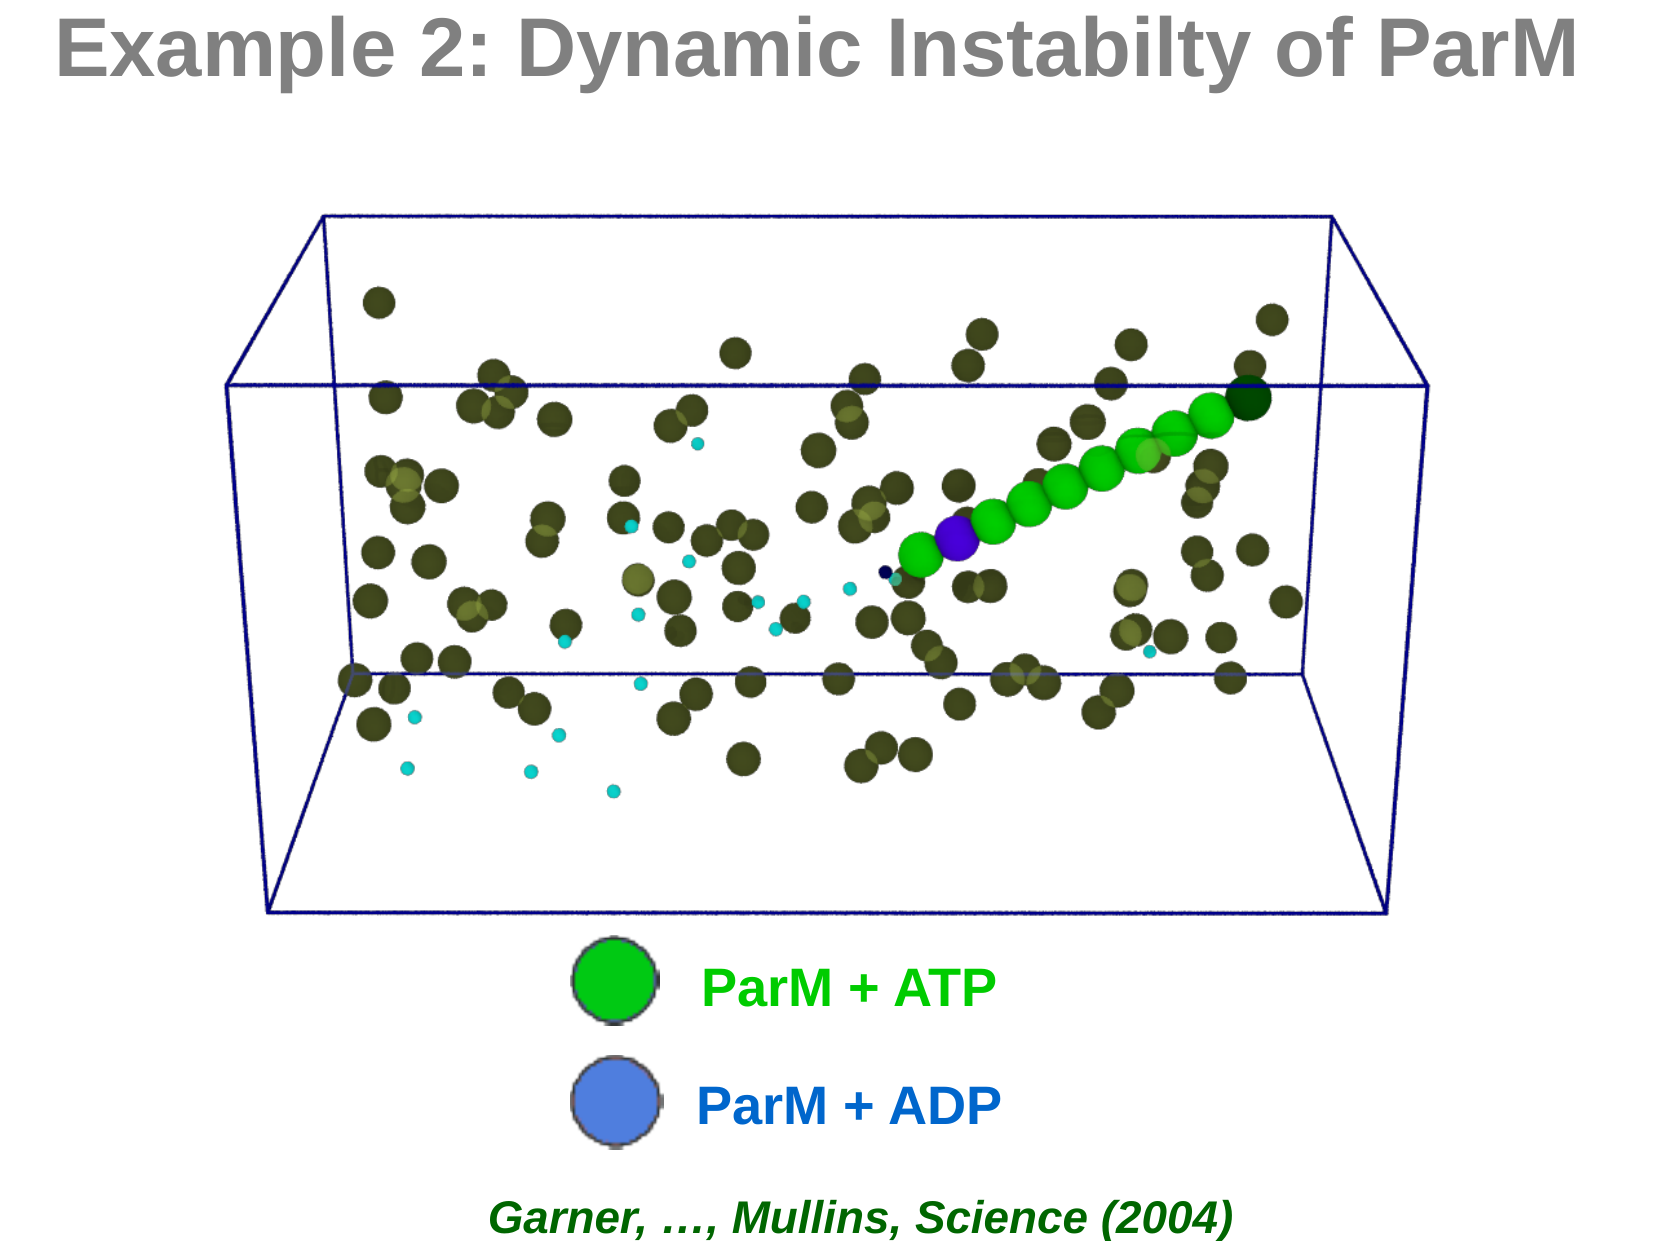

Example 2: Dynamic Instabilty of ParM
ParM + ATP
ParM + ADP
Garner, …, Mullins, Science (2004)